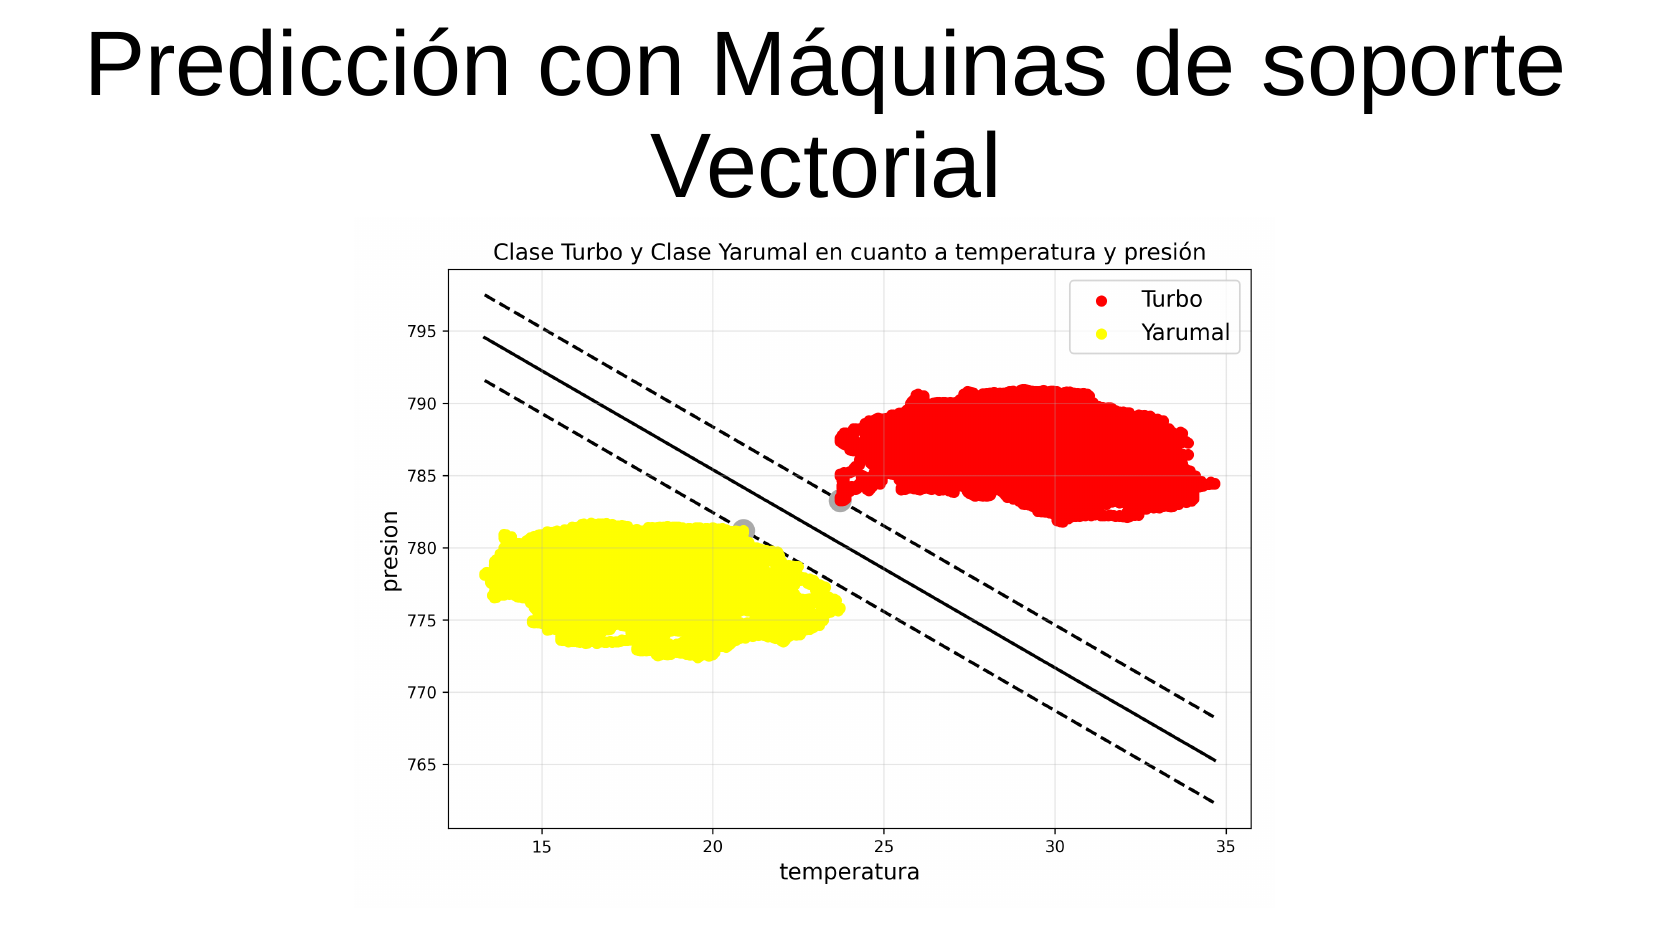

# Predicción con Máquinas de soporte Vectorial